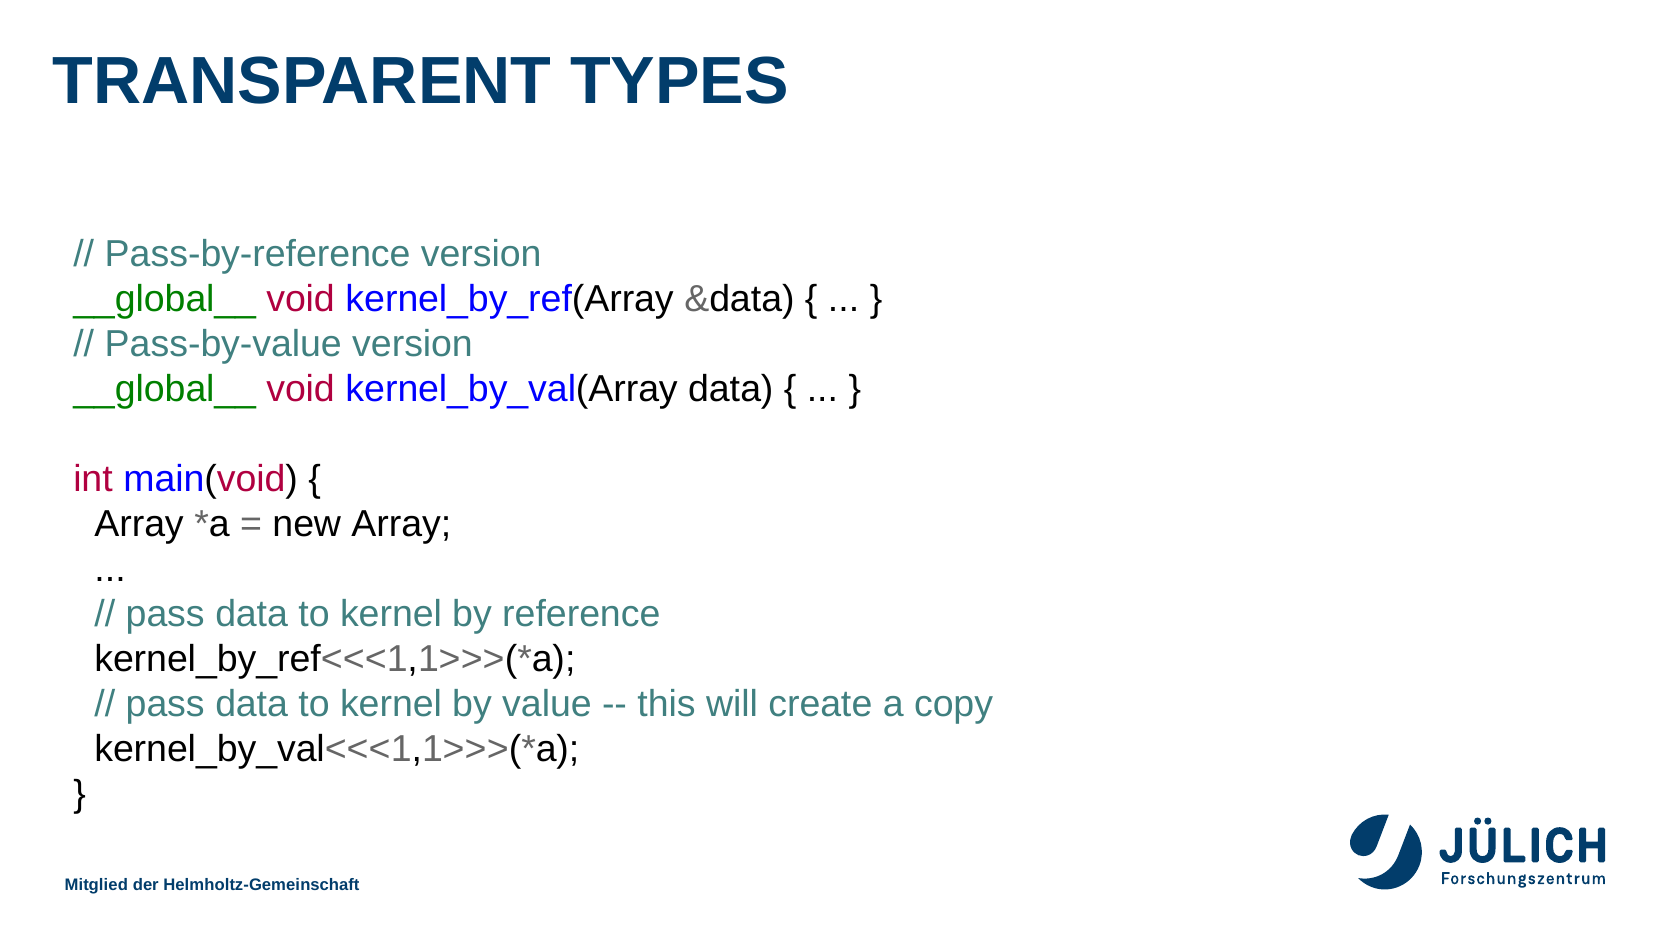

# Transparent Types
// Pass-by-reference version
__global__ void kernel_by_ref(Array &data) { ... }
// Pass-by-value version
__global__ void kernel_by_val(Array data) { ... }
int main(void) {
 Array *a = new Array;
 ...
 // pass data to kernel by reference
 kernel_by_ref<<<1,1>>>(*a);
 // pass data to kernel by value -- this will create a copy
 kernel_by_val<<<1,1>>>(*a);
}